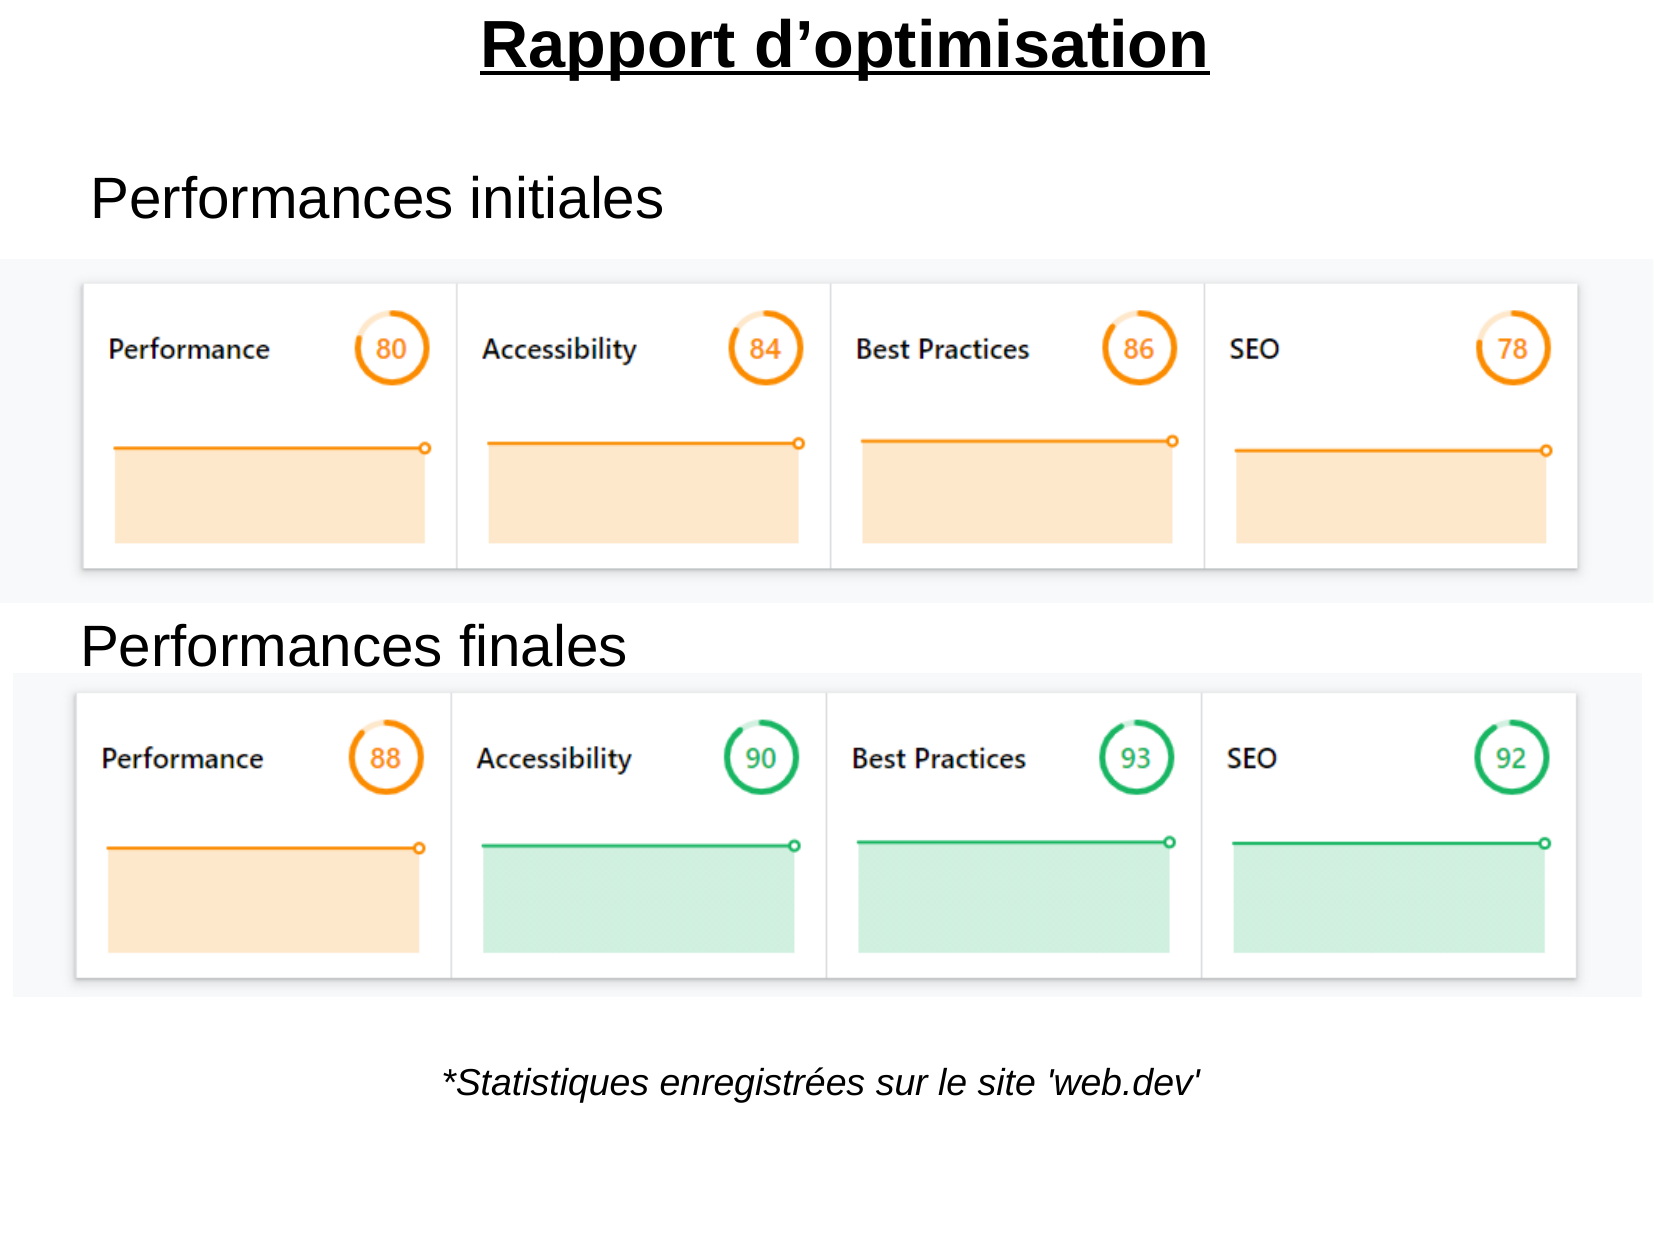

# Rapport d’optimisation
Performances initiales
Performances finales
*Statistiques enregistrées sur le site 'web.dev'